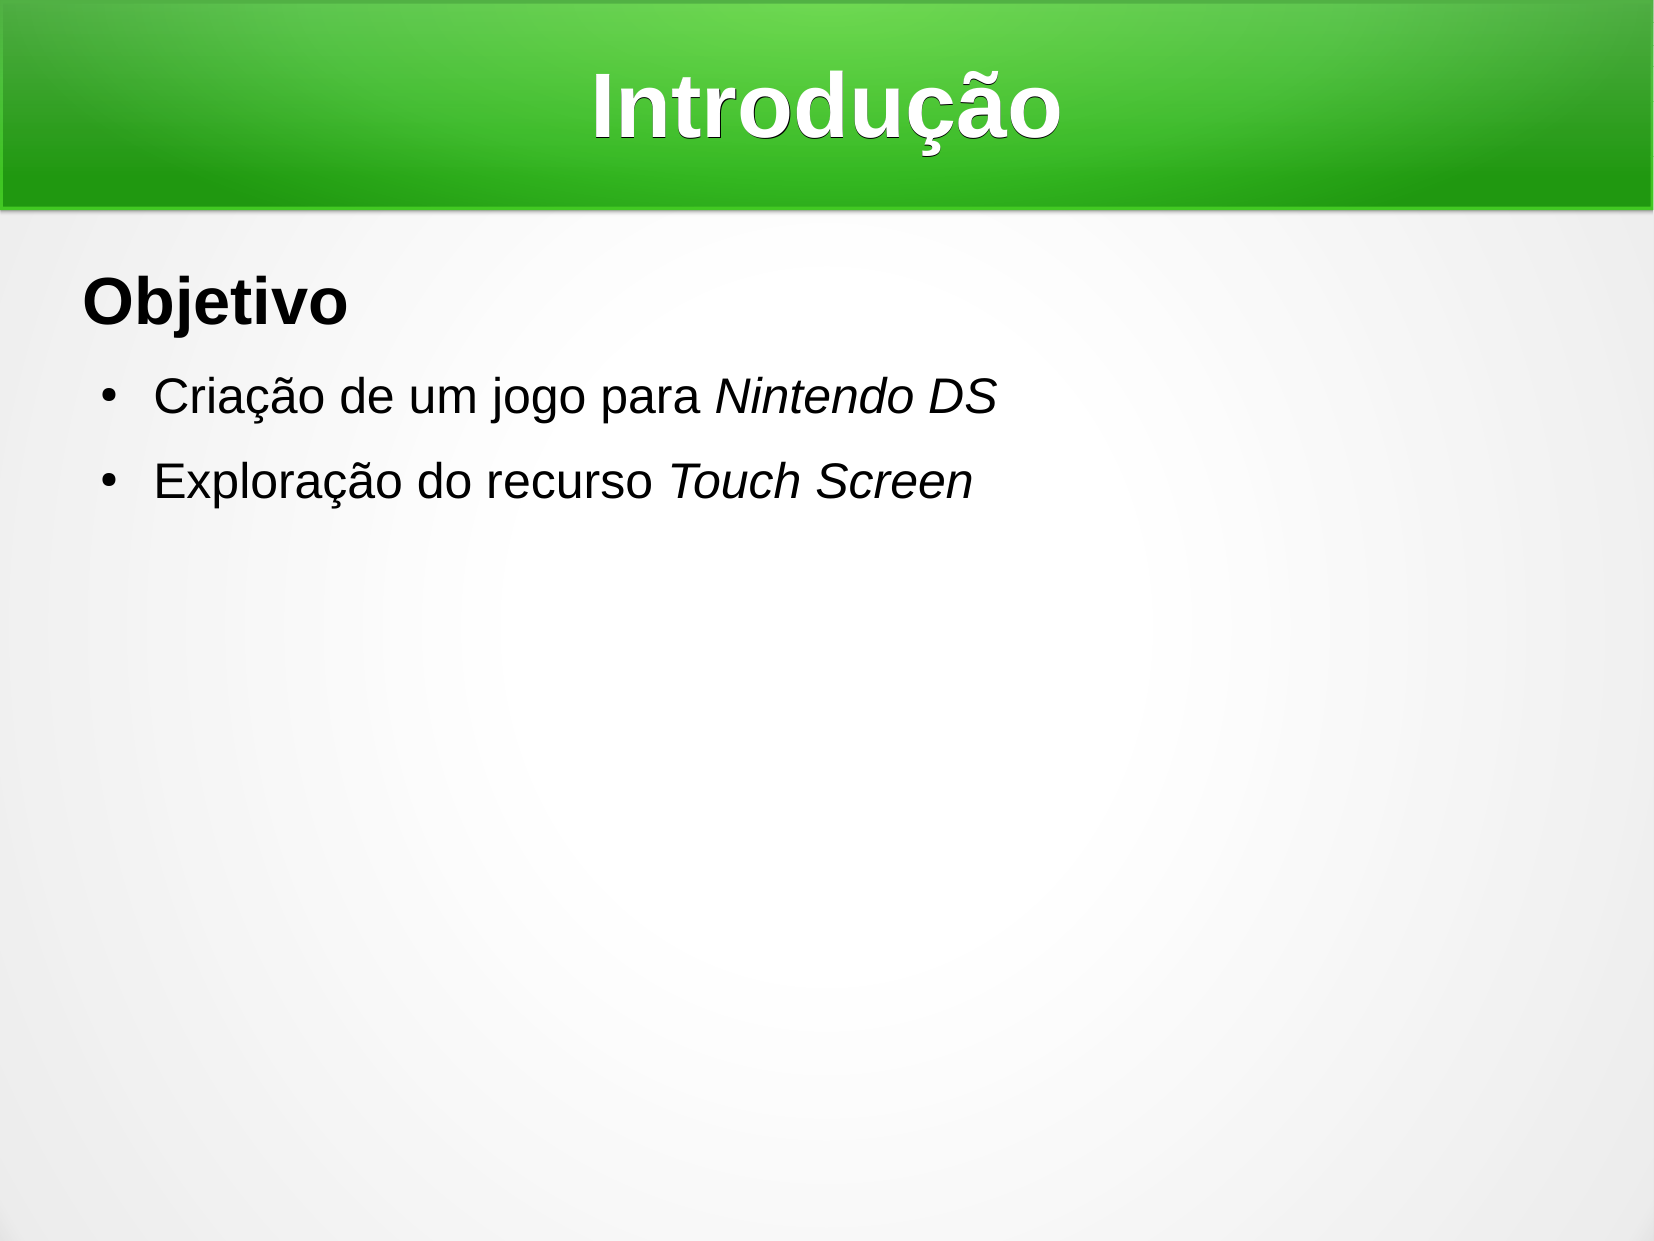

# Introdução
Objetivo
Criação de um jogo para Nintendo DS
Exploração do recurso Touch Screen